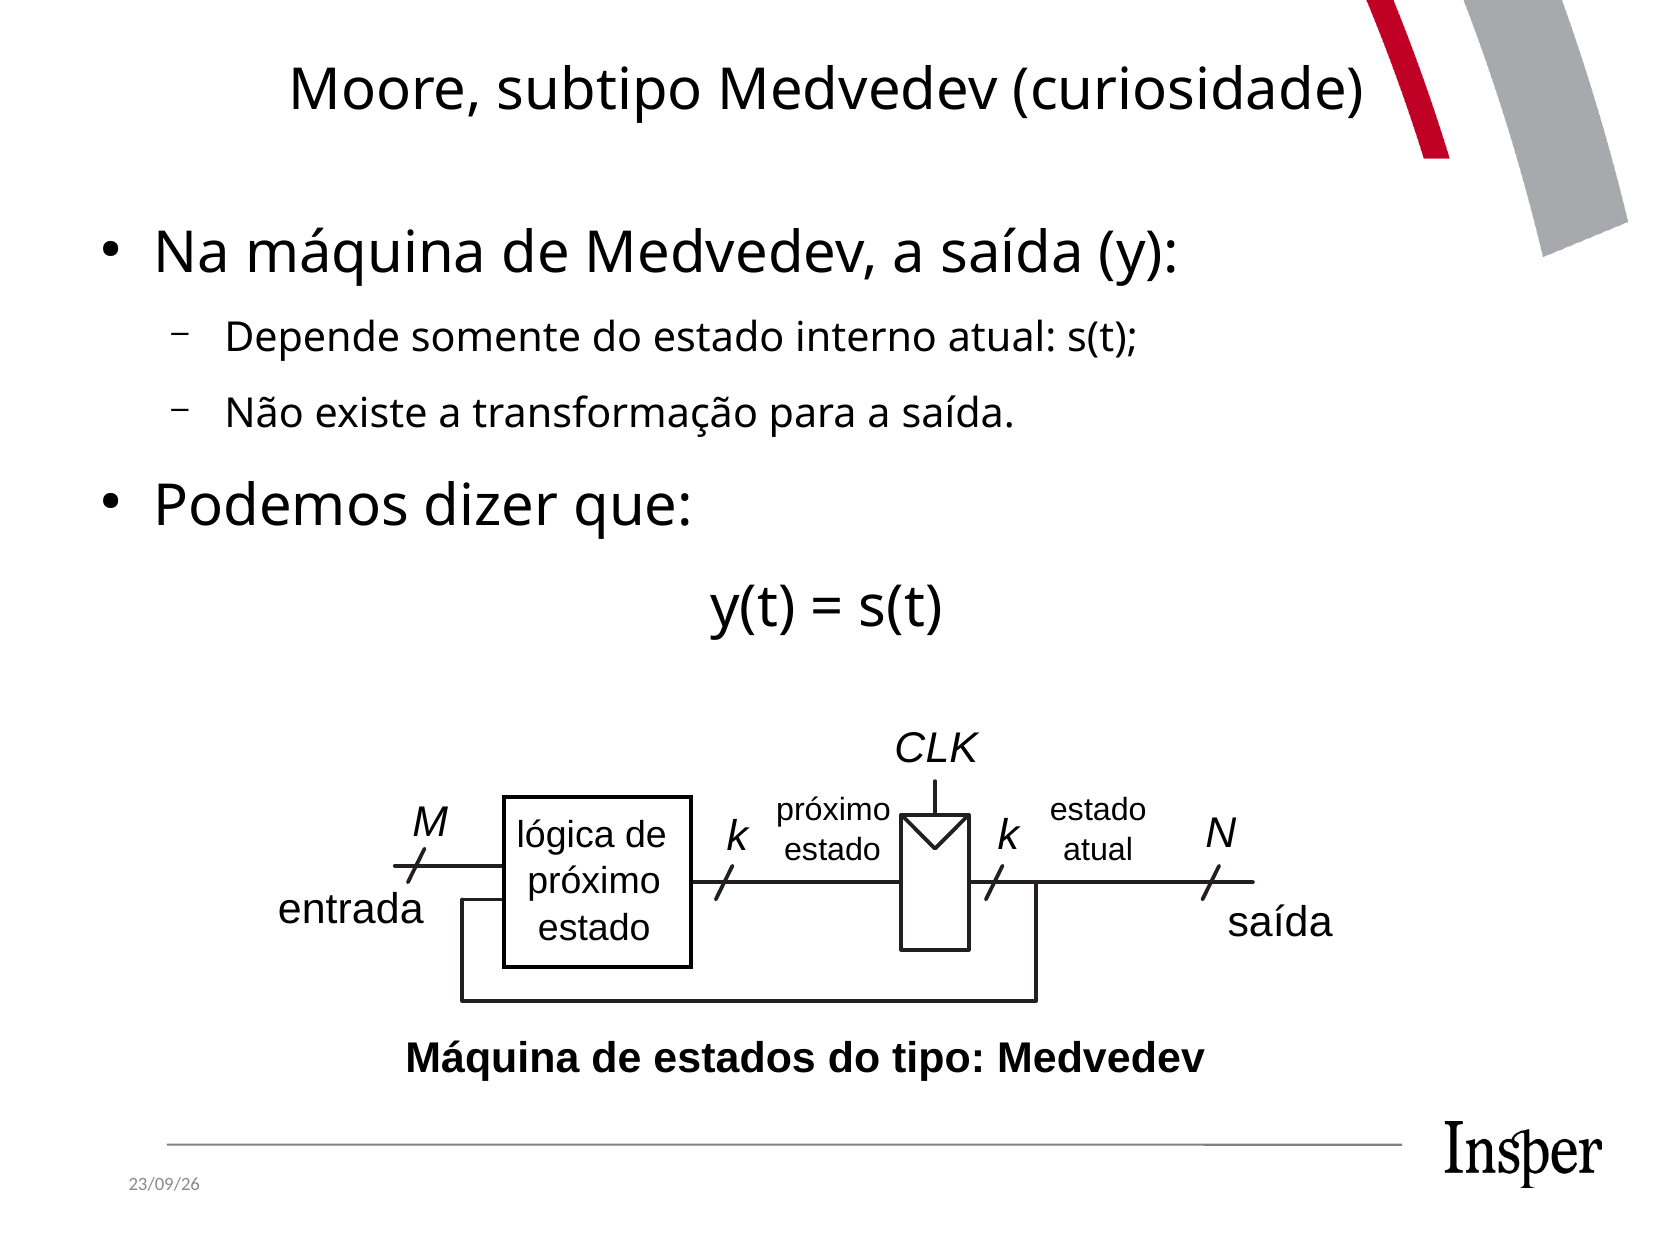

# Moore, subtipo Medvedev (curiosidade)
Na máquina de Medvedev, a saída (y):
Depende somente do estado interno atual: s(t);
Não existe a transformação para a saída.
Podemos dizer que:
y(t) = s(t)